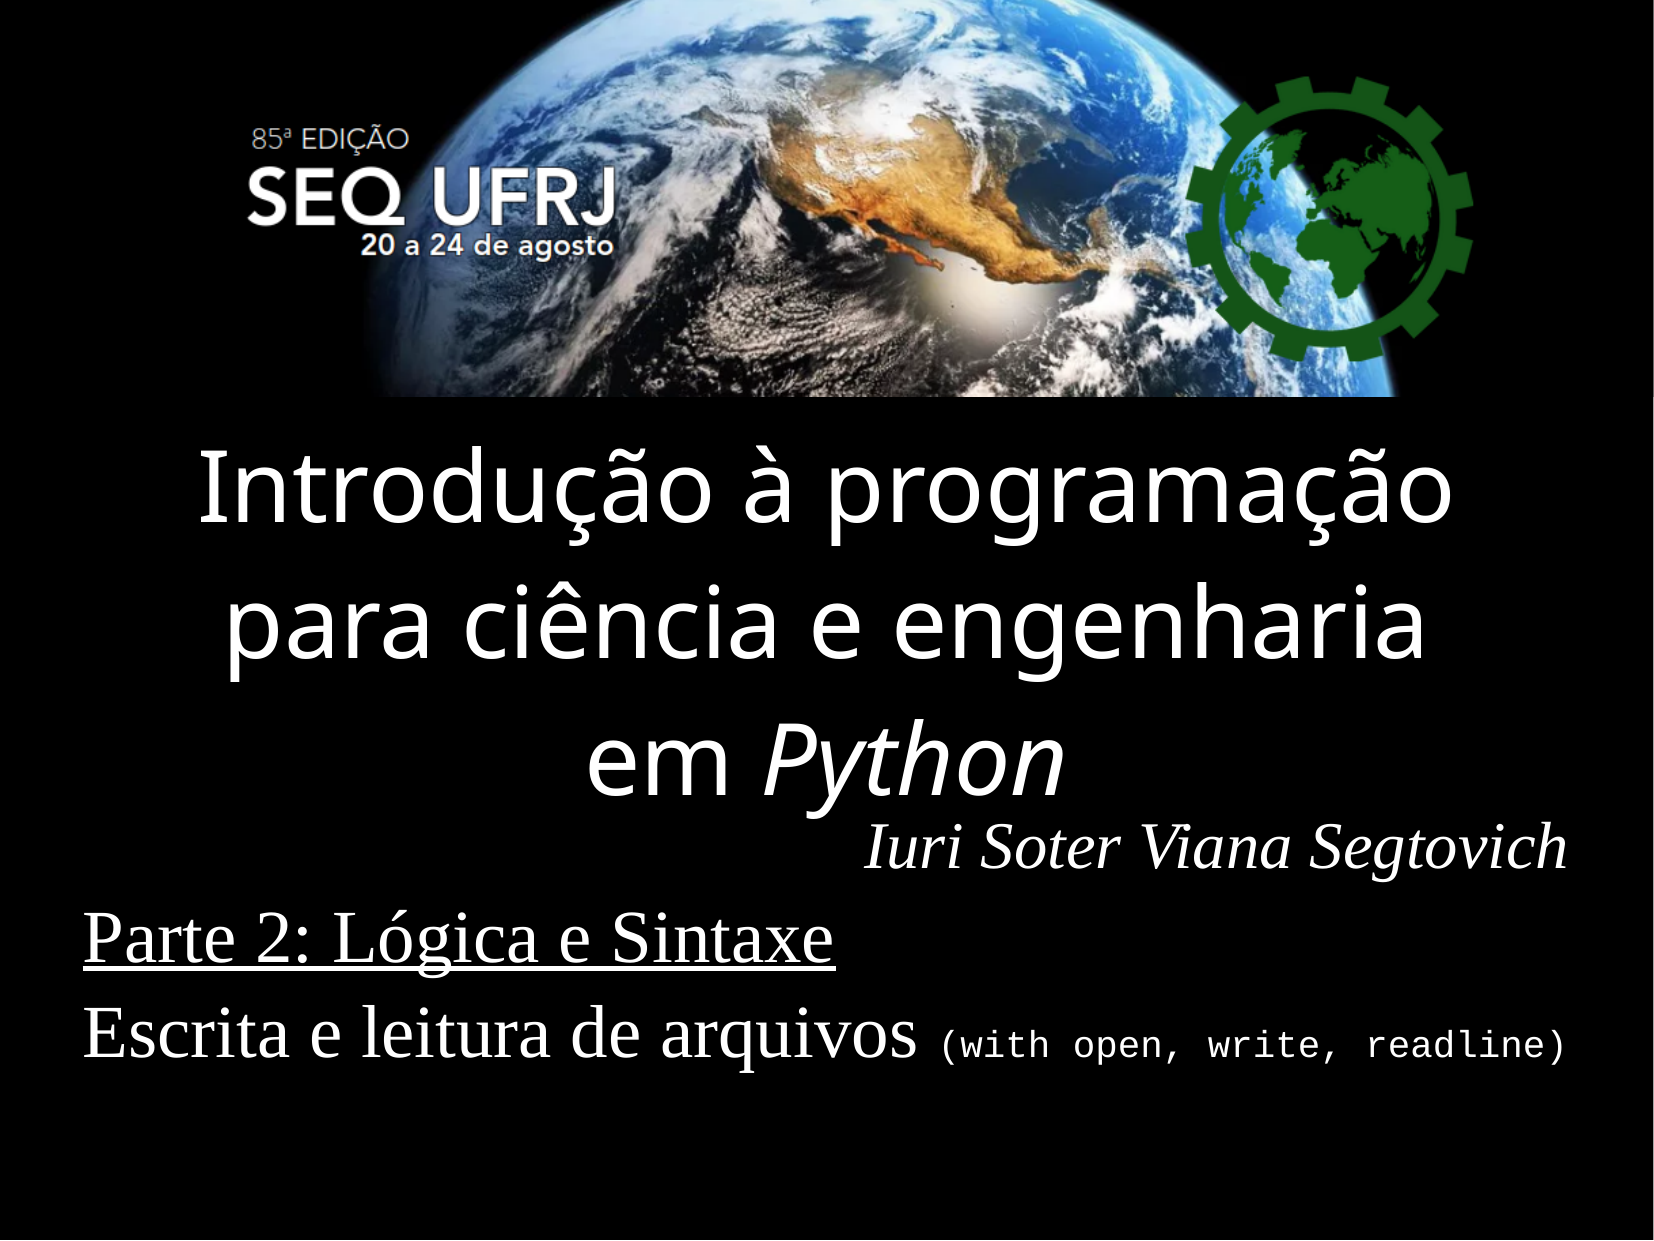

# Introdução à programação para ciência e engenharia em Python
Iuri Soter Viana Segtovich
Parte 2: Lógica e Sintaxe
Escrita e leitura de arquivos (with open, write, readline)